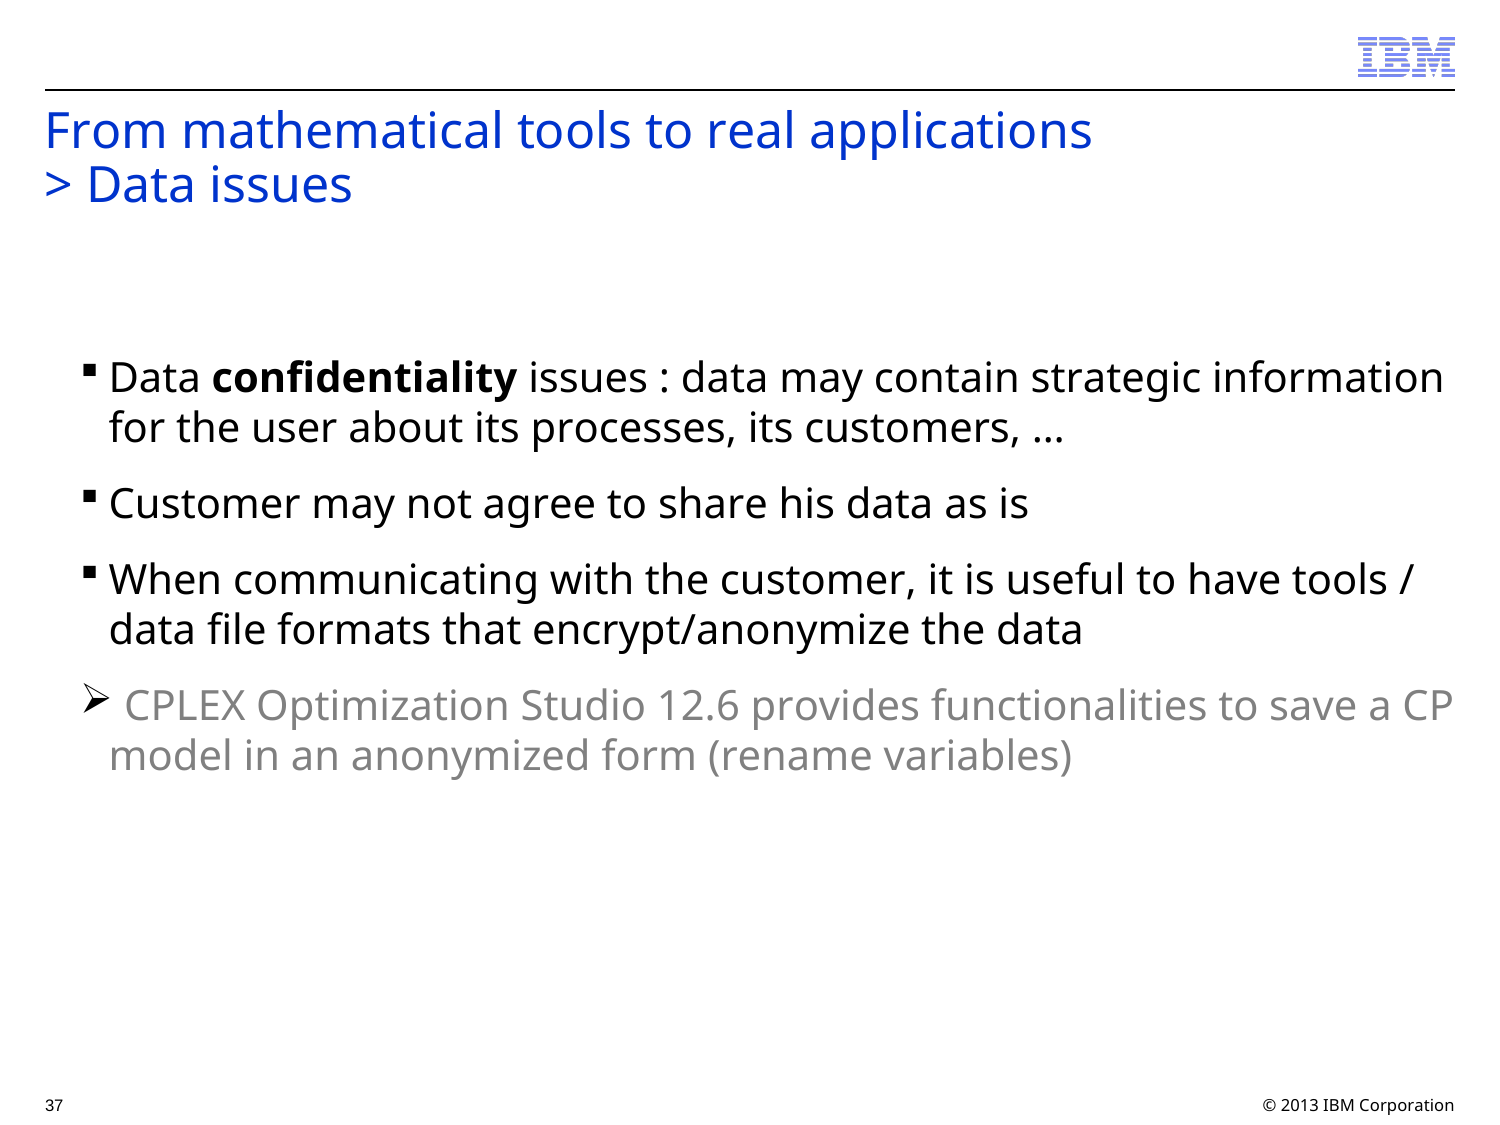

# From mathematical tools to real applications > Data issues
Data confidentiality issues : data may contain strategic information for the user about its processes, its customers, …
Customer may not agree to share his data as is
When communicating with the customer, it is useful to have tools / data file formats that encrypt/anonymize the data
 CPLEX Optimization Studio 12.6 provides functionalities to save a CP model in an anonymized form (rename variables)
37